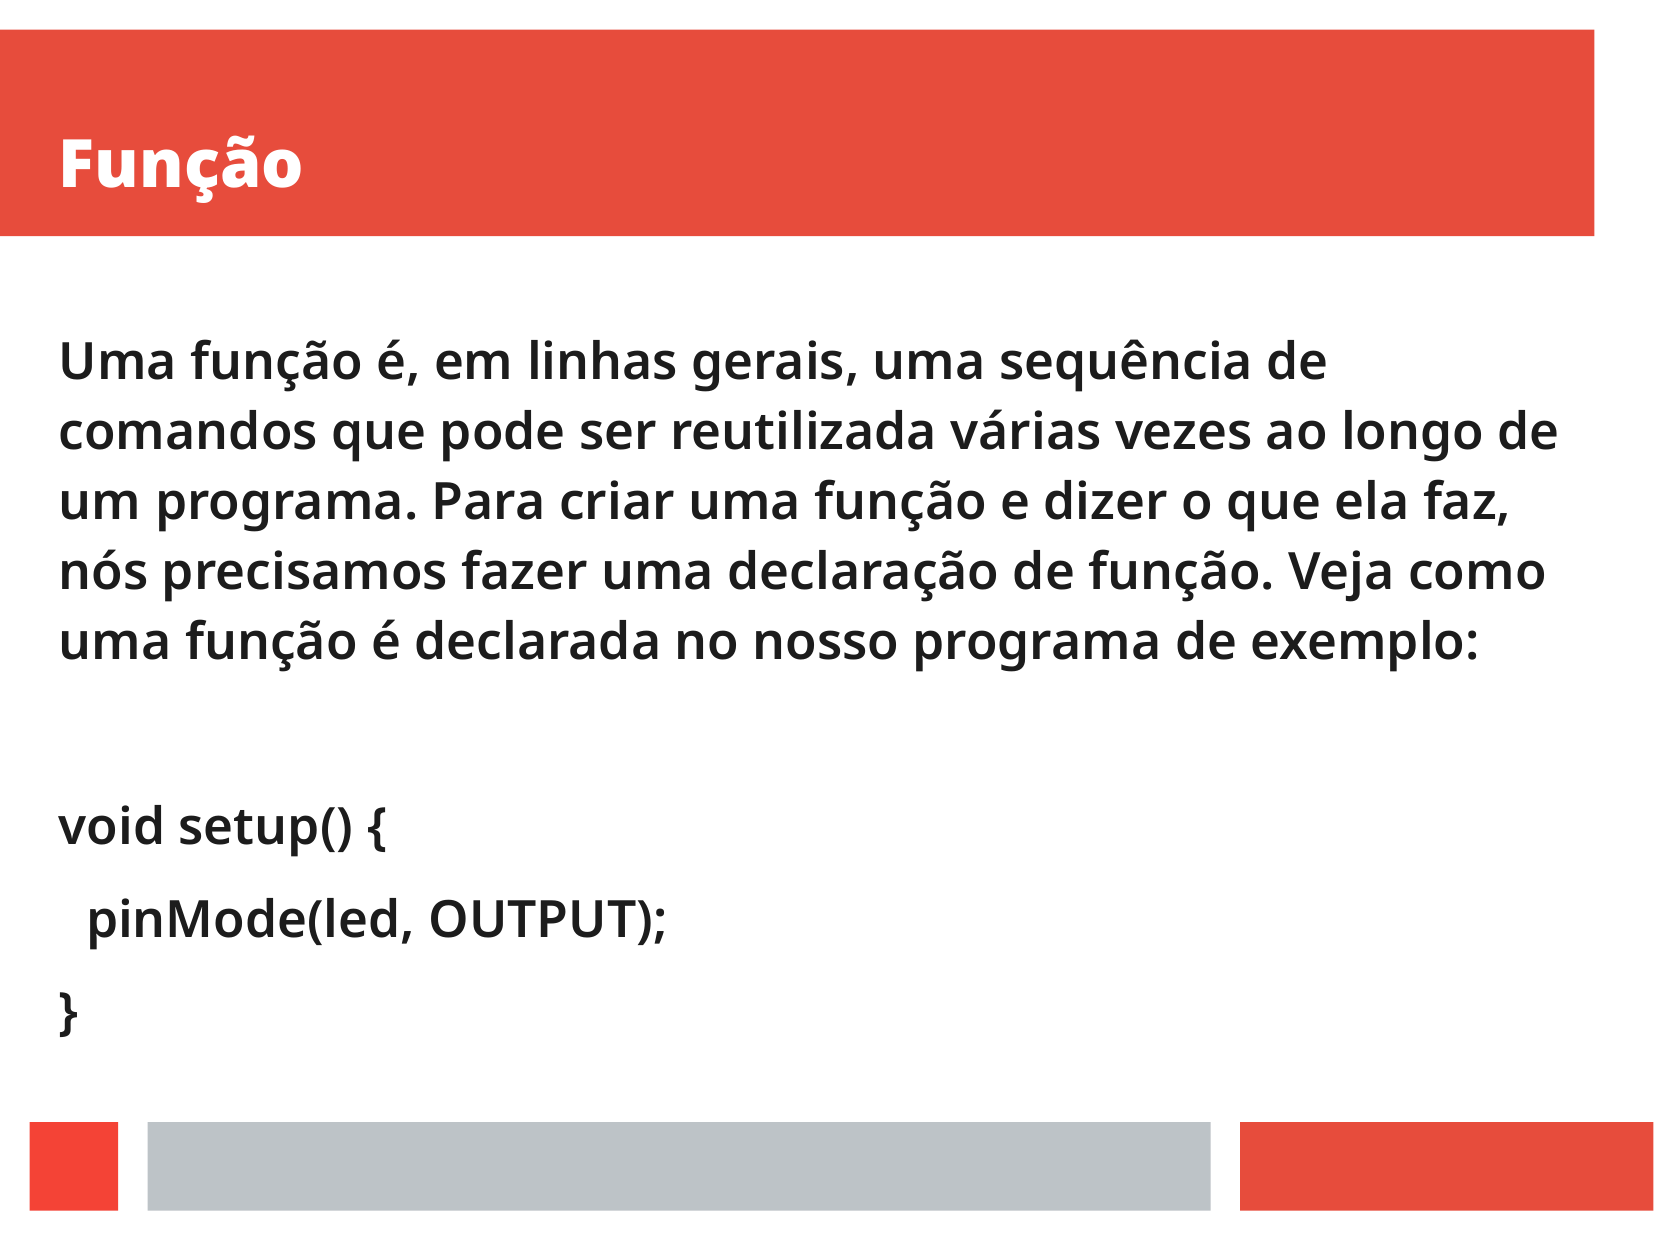

# Função
Uma função é, em linhas gerais, uma sequência de comandos que pode ser reutilizada várias vezes ao longo de um programa. Para criar uma função e dizer o que ela faz, nós precisamos fazer uma declaração de função. Veja como uma função é declarada no nosso programa de exemplo:
void setup() {
 pinMode(led, OUTPUT);
}